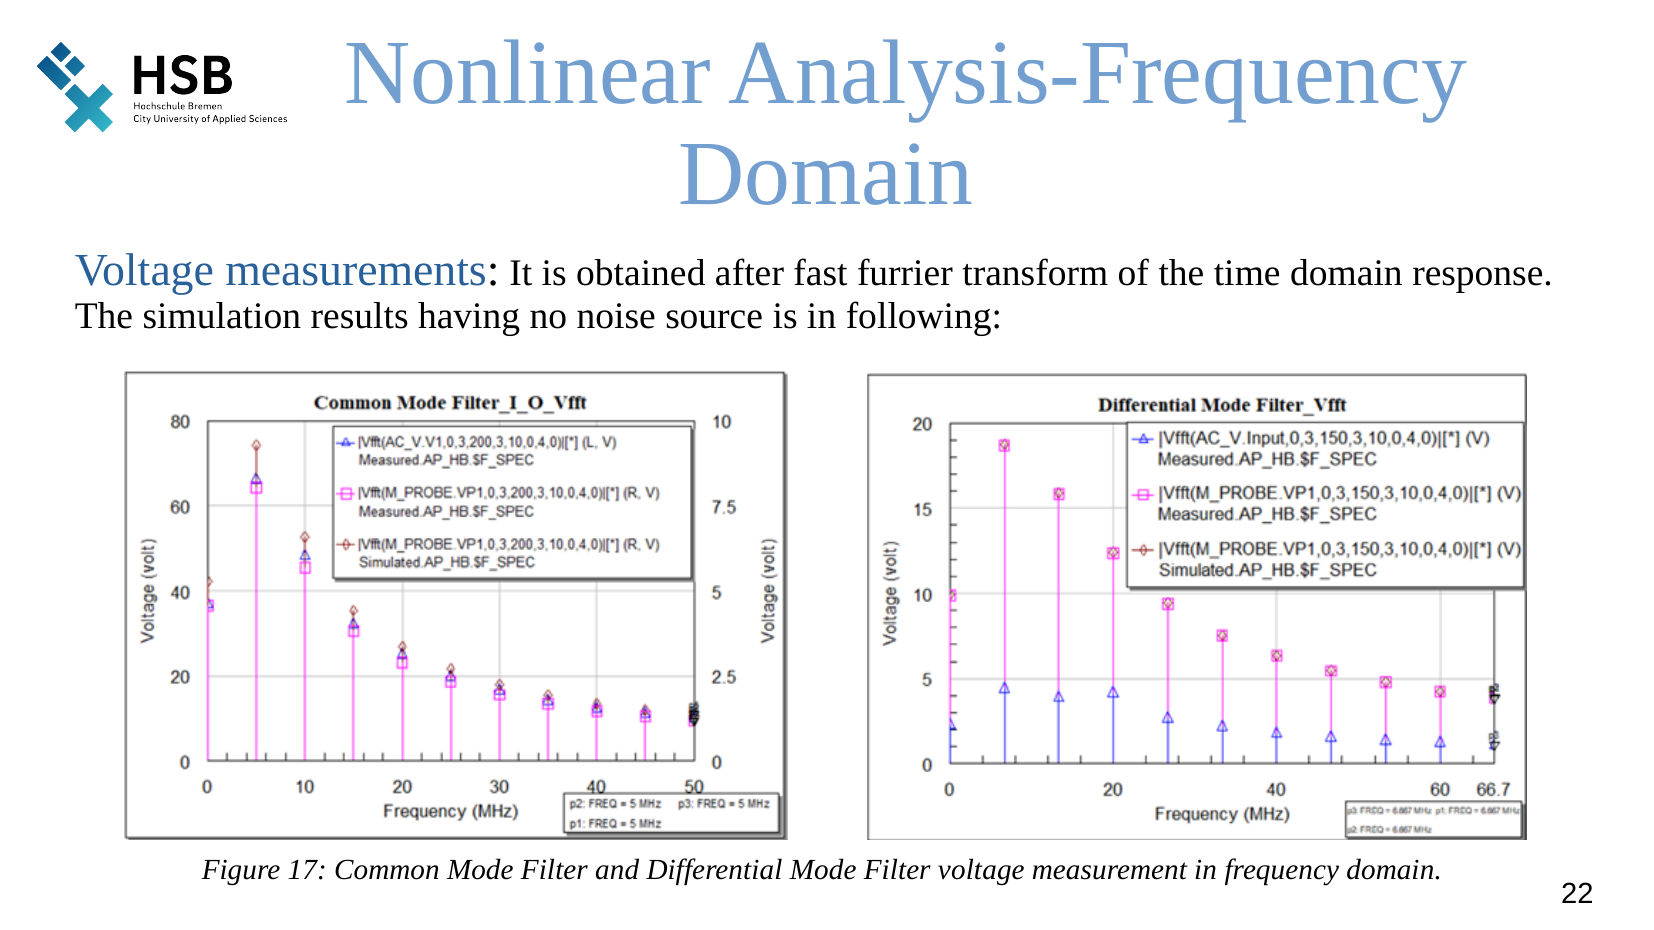

# Nonlinear Analysis-Frequency Domain
Voltage measurements: It is obtained after fast furrier transform of the time domain response. The simulation results having no noise source is in following:
Figure 17: Common Mode Filter and Differential Mode Filter voltage measurement in frequency domain.